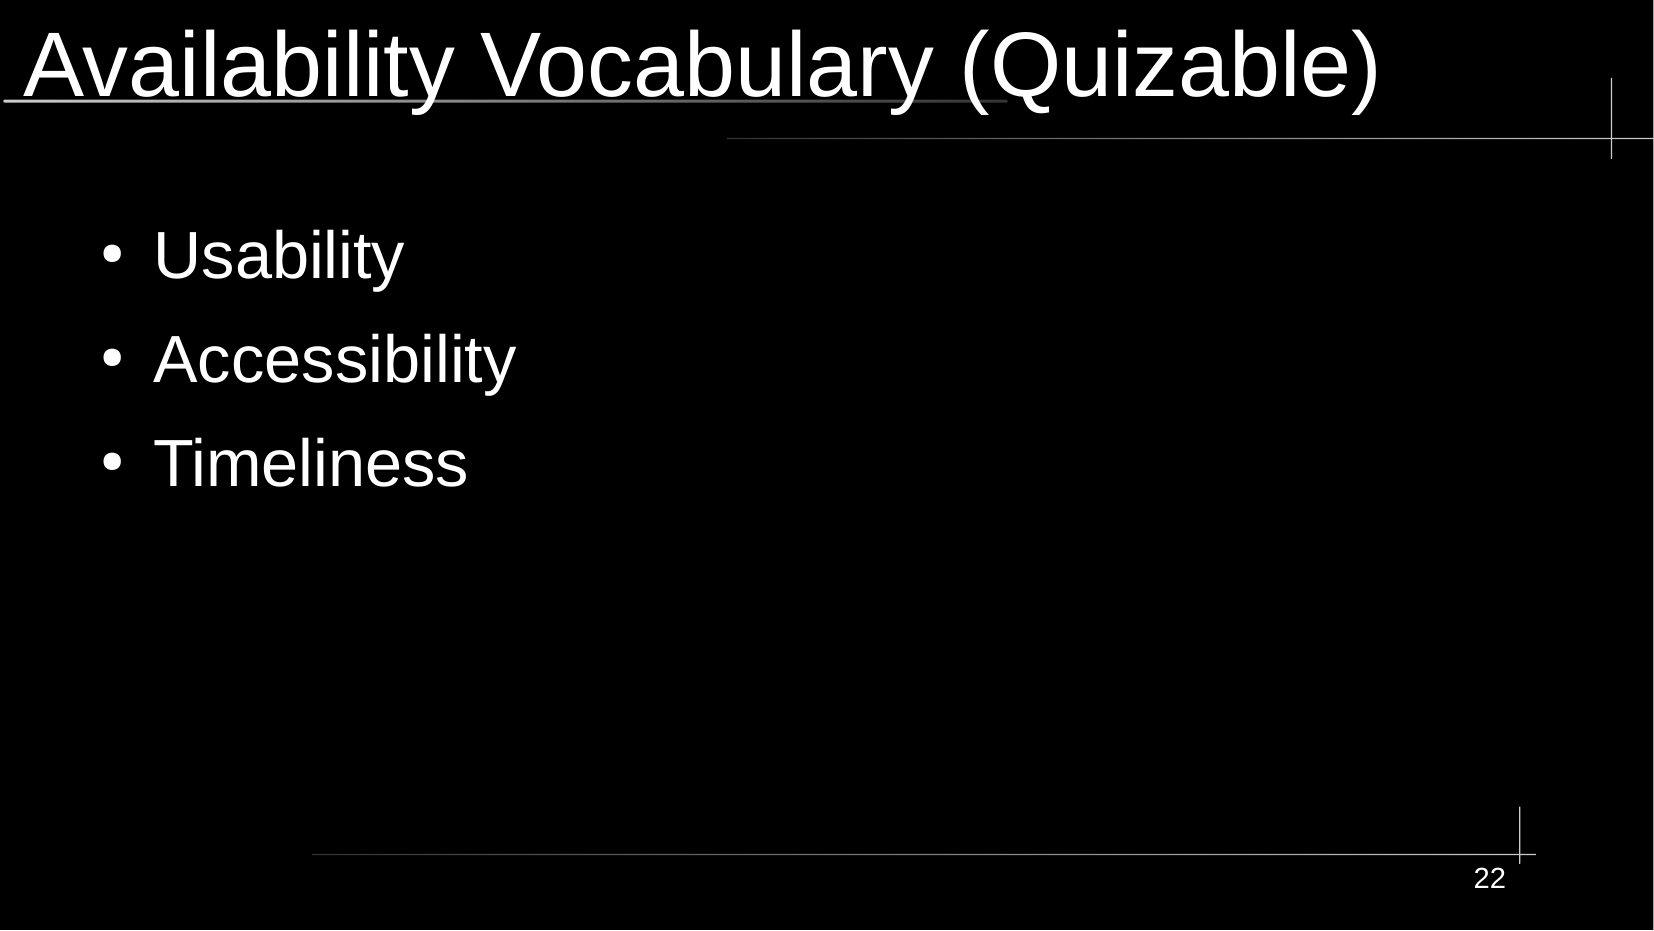

# Availability Vocabulary (Quizable)
Usability
Accessibility
Timeliness
22